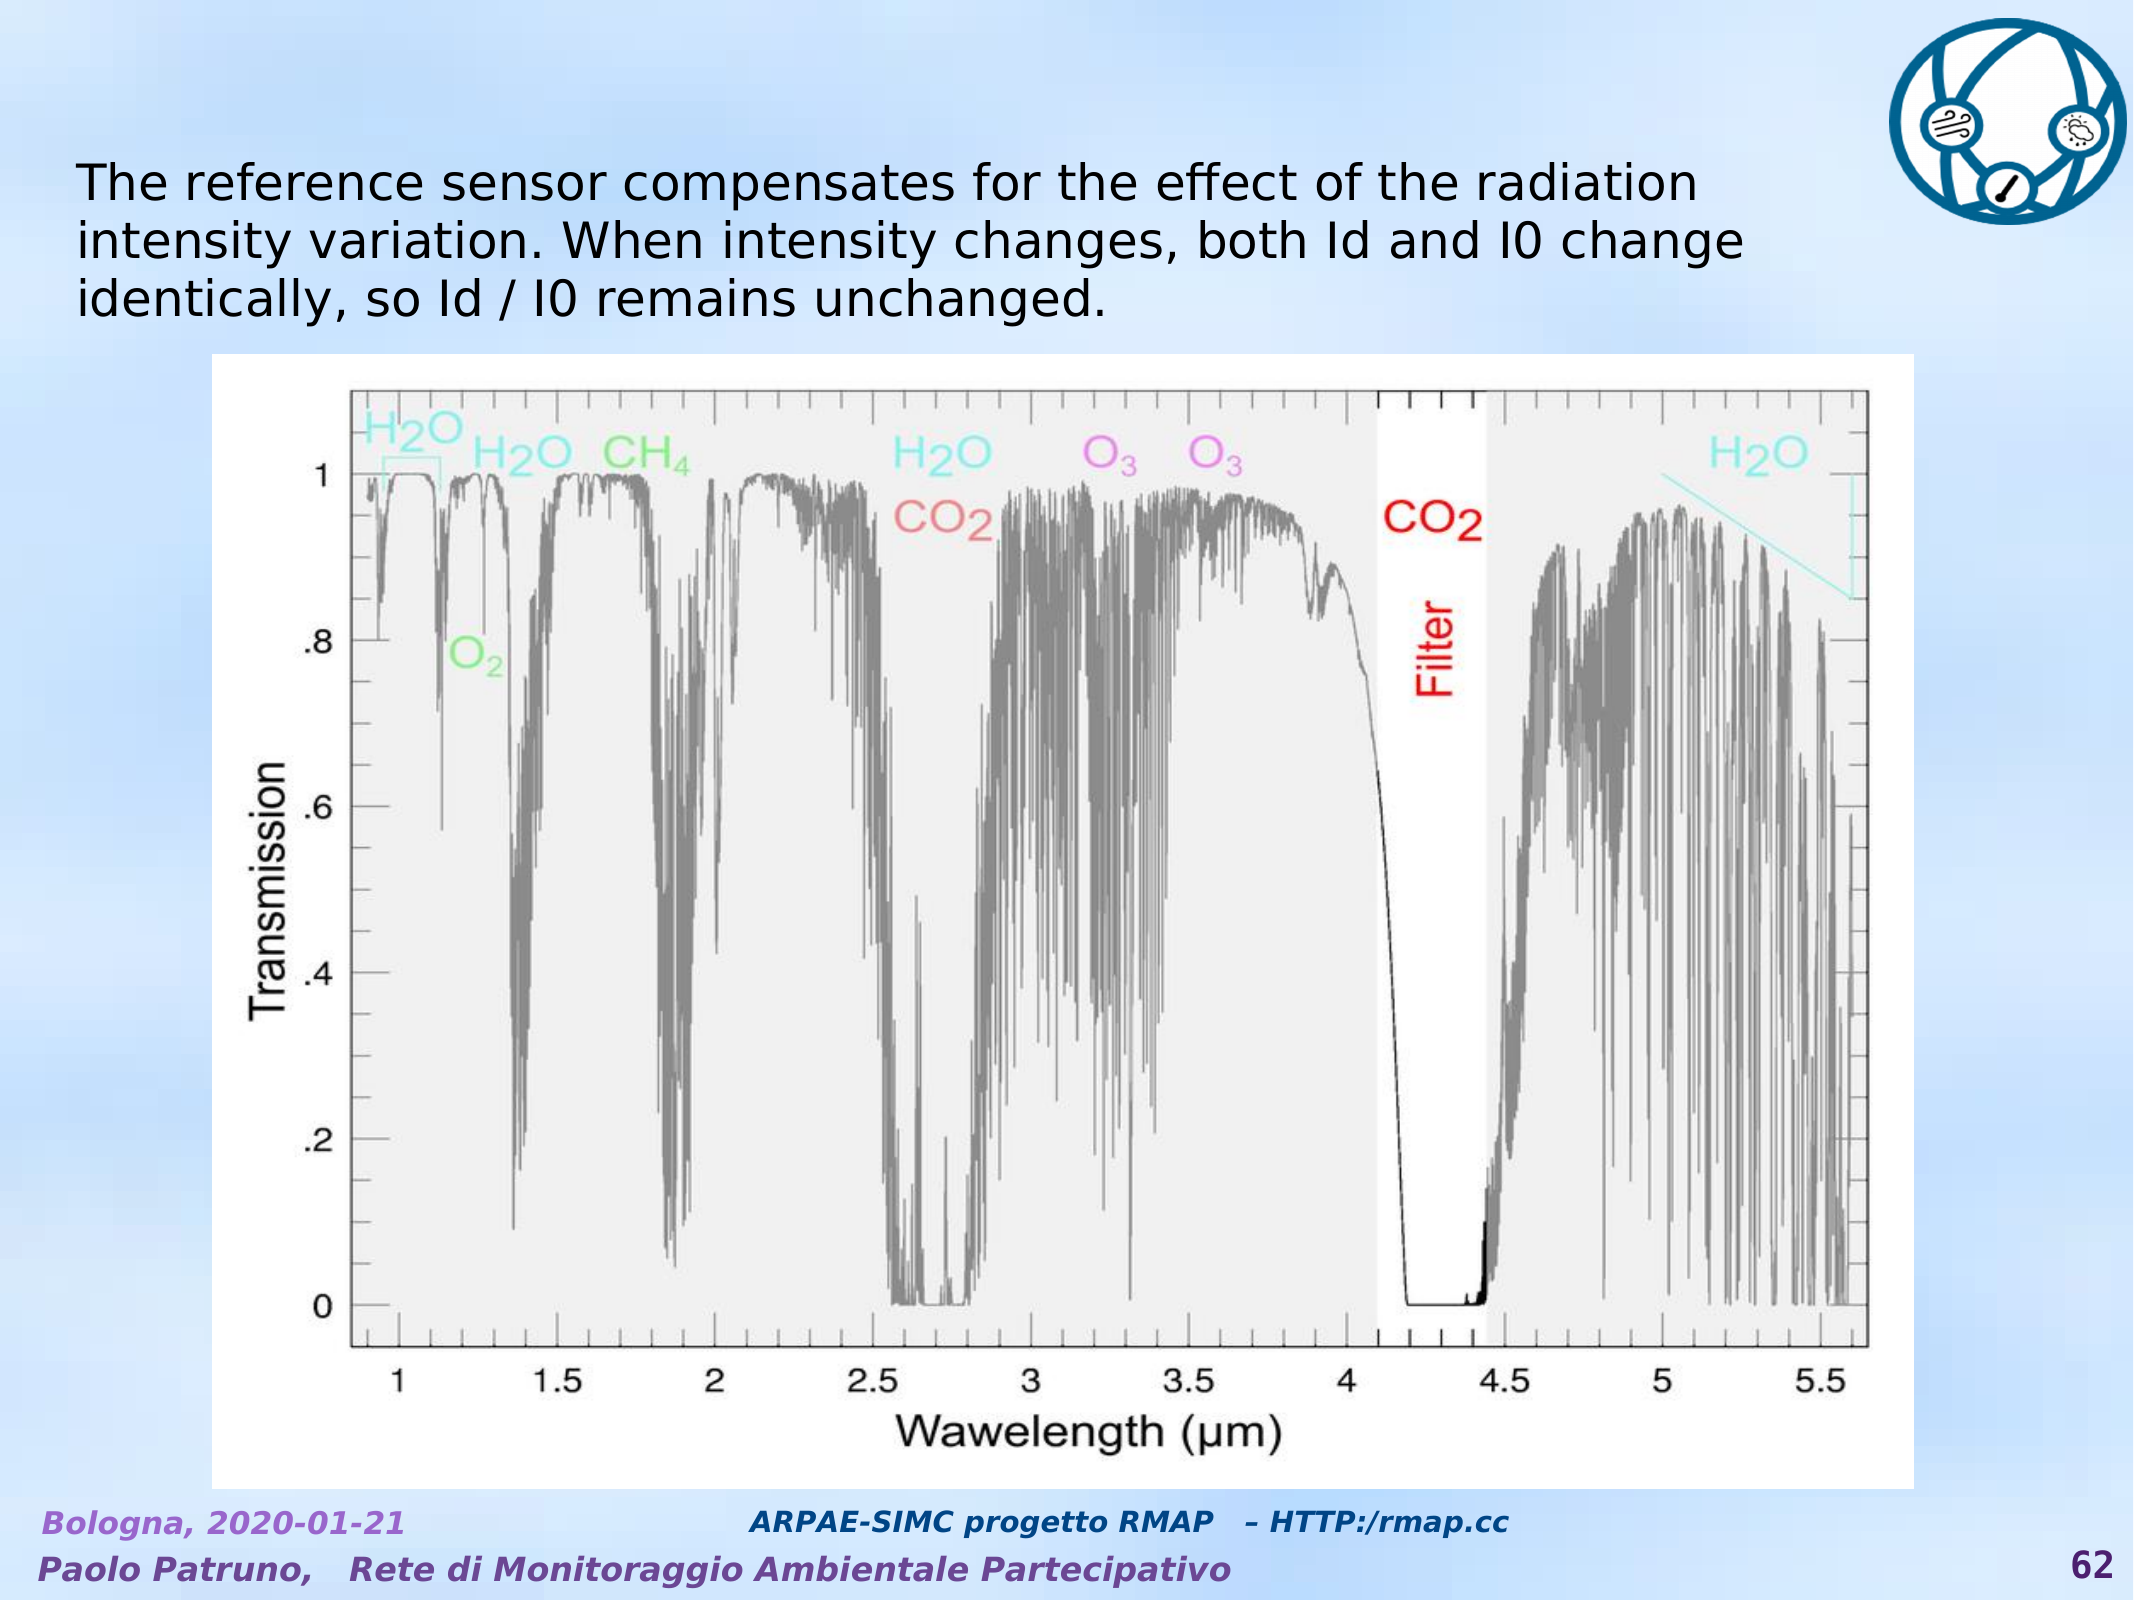

#
The reference sensor compensates for the effect of the radiation intensity variation. When intensity changes, both Id and I0 change identically, so Id / I0 remains unchanged.